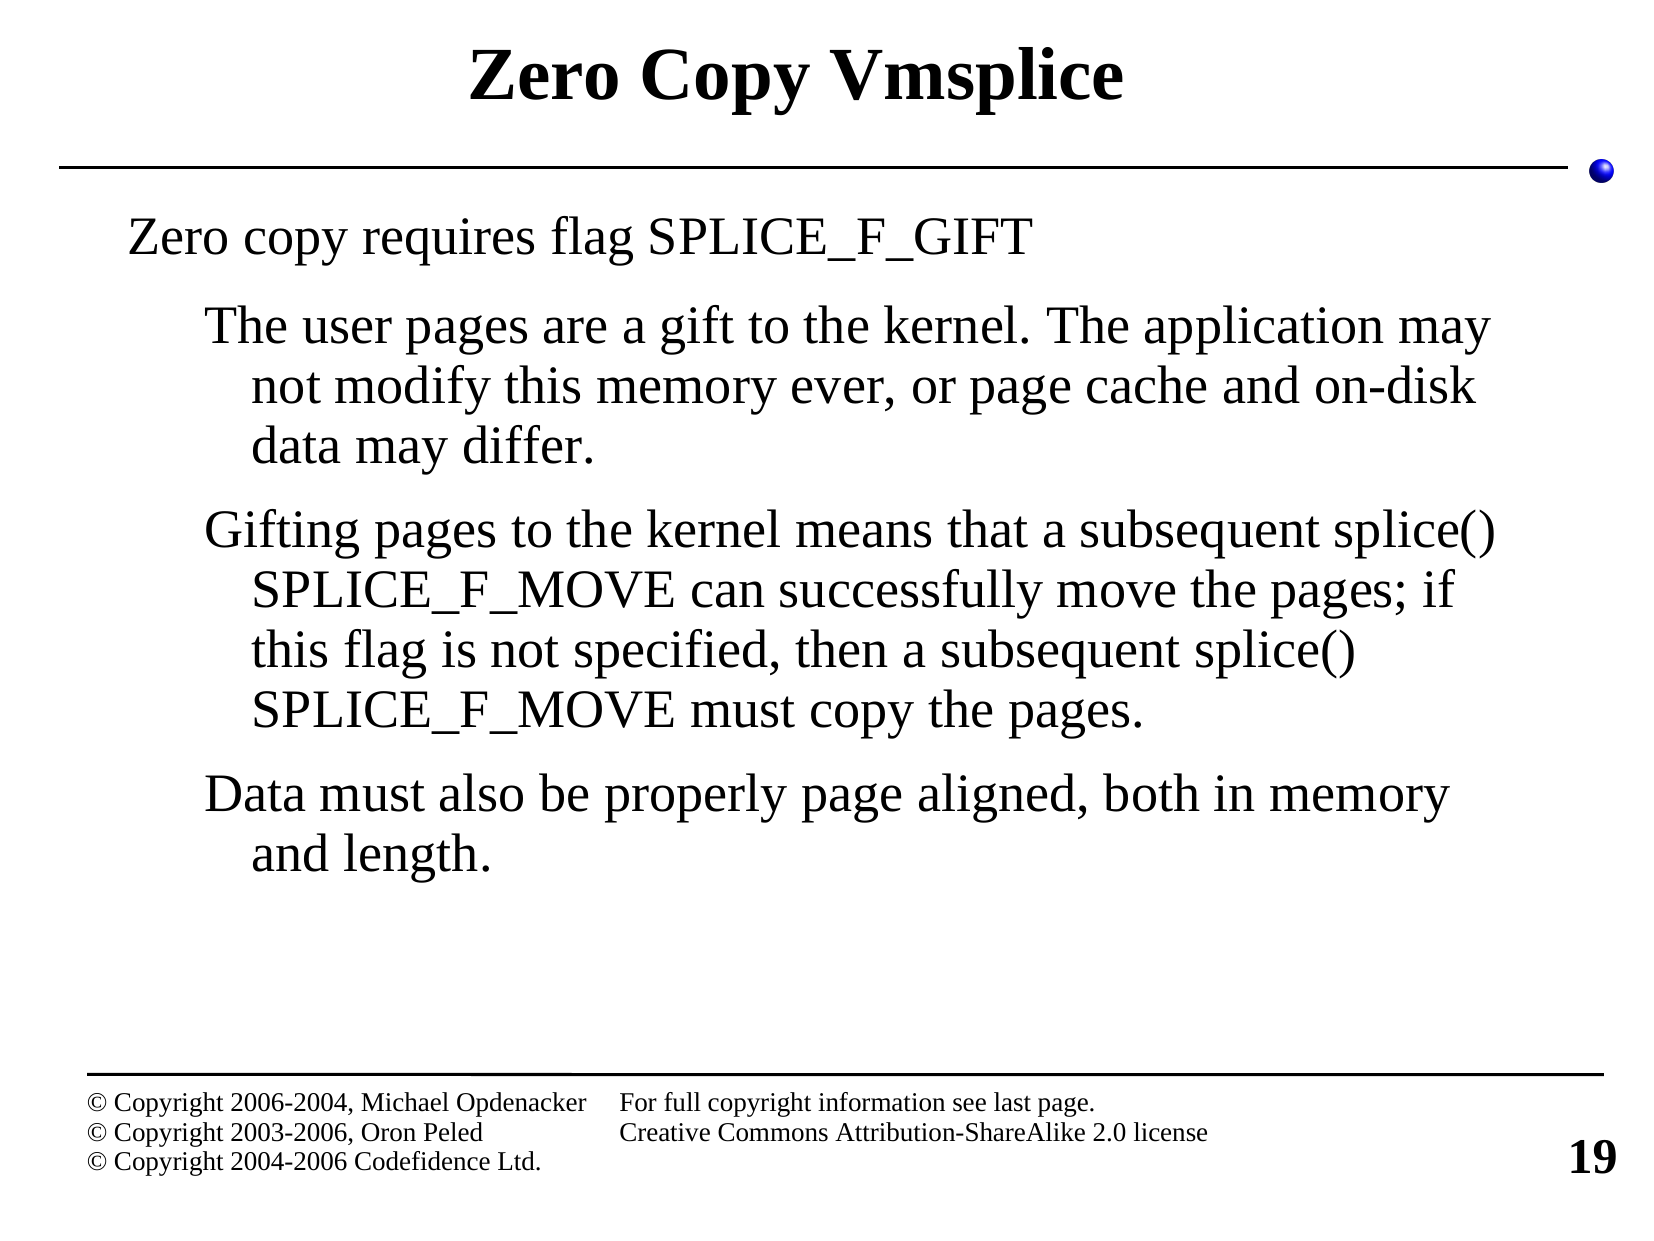

# Zero Copy Vmsplice
Zero copy requires flag SPLICE_F_GIFT
The user pages are a gift to the kernel. The application may not modify this memory ever, or page cache and on-disk data may differ.
Gifting pages to the kernel means that a subsequent splice() SPLICE_F_MOVE can successfully move the pages; if this flag is not specified, then a subsequent splice() SPLICE_F_MOVE must copy the pages.
Data must also be properly page aligned, both in memory and length.